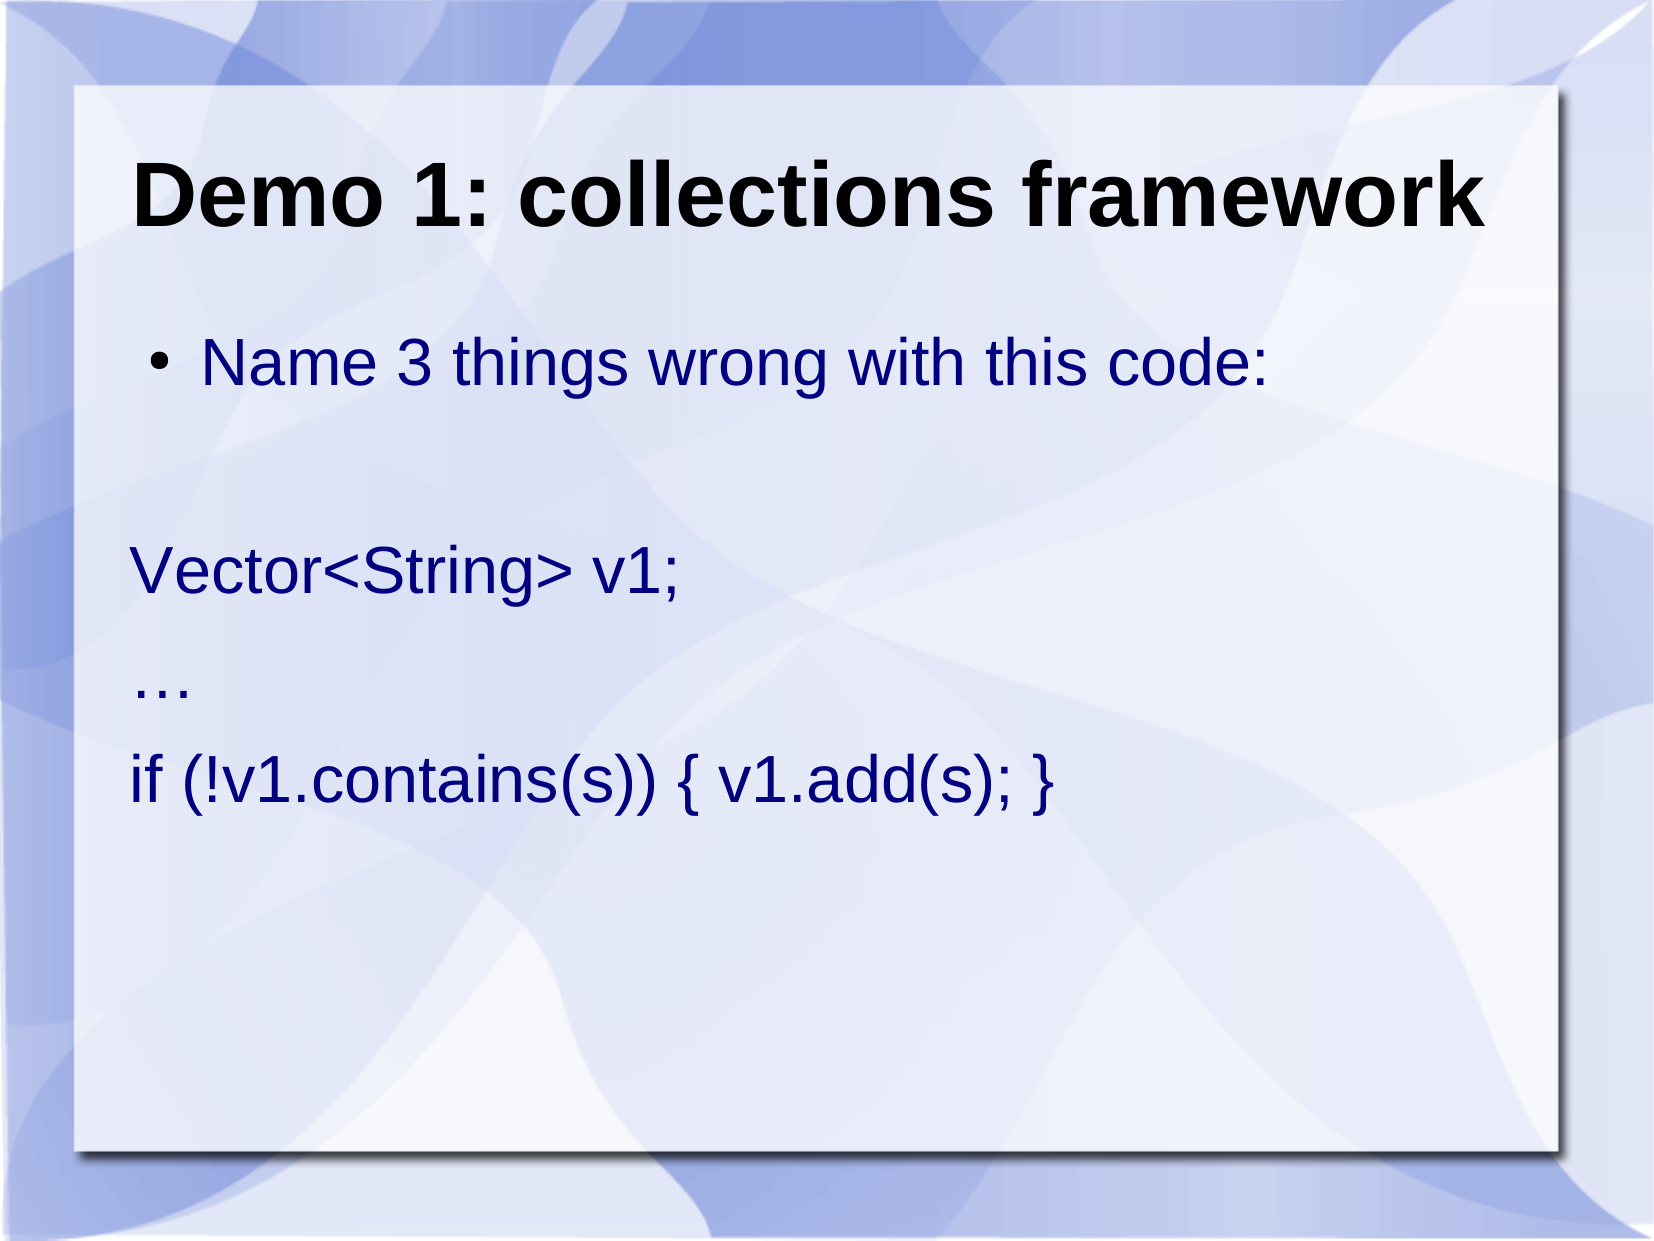

# Demo 1: collections framework
Name 3 things wrong with this code:
Vector<String> v1;
…
if (!v1.contains(s)) { v1.add(s); }